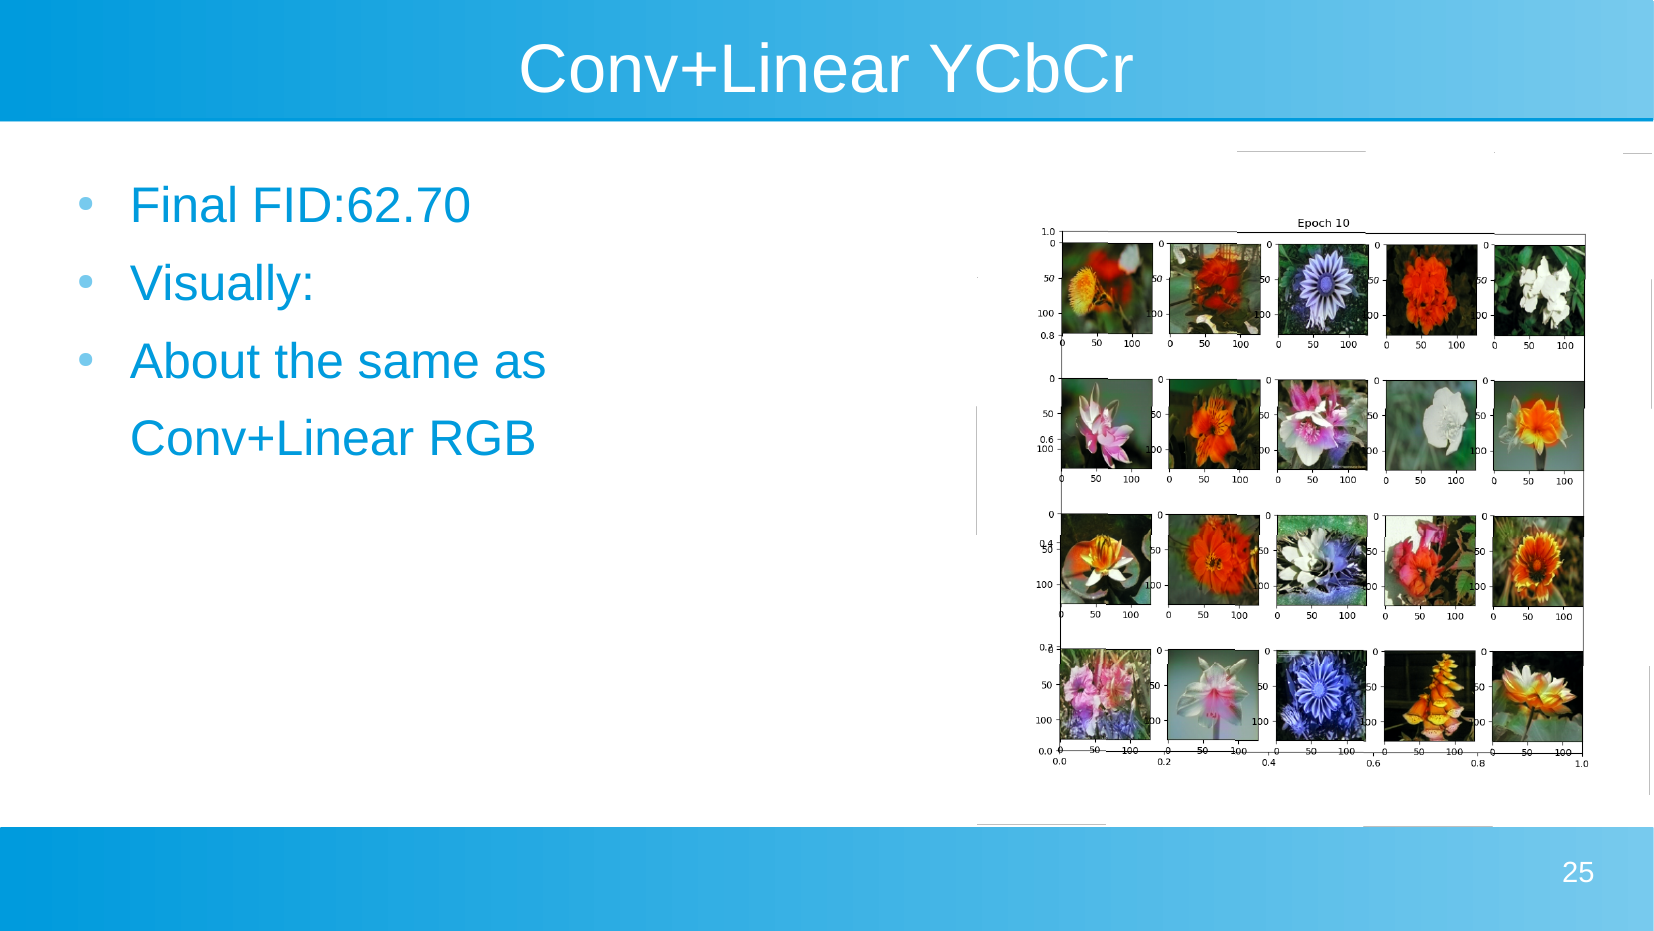

# Conv+Linear YCbCr
Final FID:62.70
Visually:
About the same as
Conv+Linear RGB
25